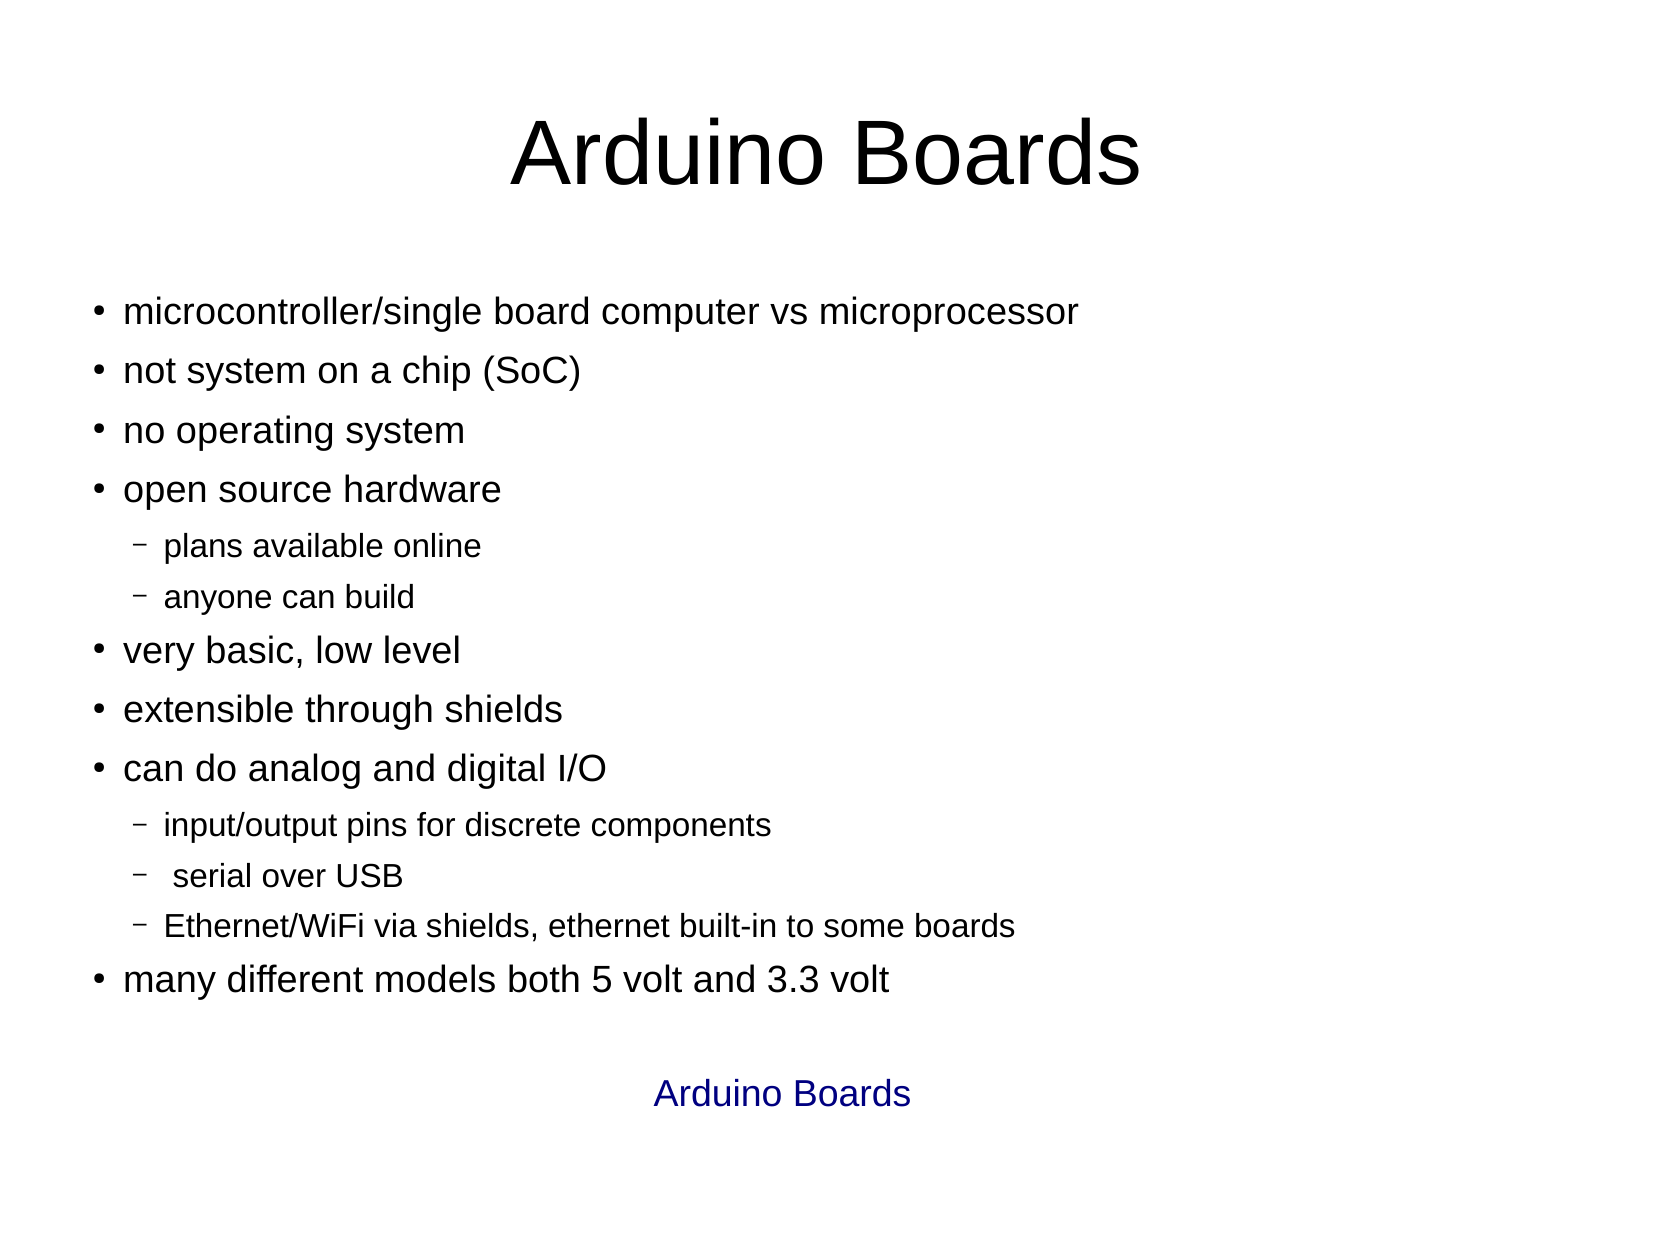

# Arduino Boards
microcontroller/single board computer vs microprocessor
not system on a chip (SoC)
no operating system
open source hardware
plans available online
anyone can build
very basic, low level
extensible through shields
can do analog and digital I/O
input/output pins for discrete components
 serial over USB
Ethernet/WiFi via shields, ethernet built-in to some boards
many different models both 5 volt and 3.3 volt
Arduino Boards